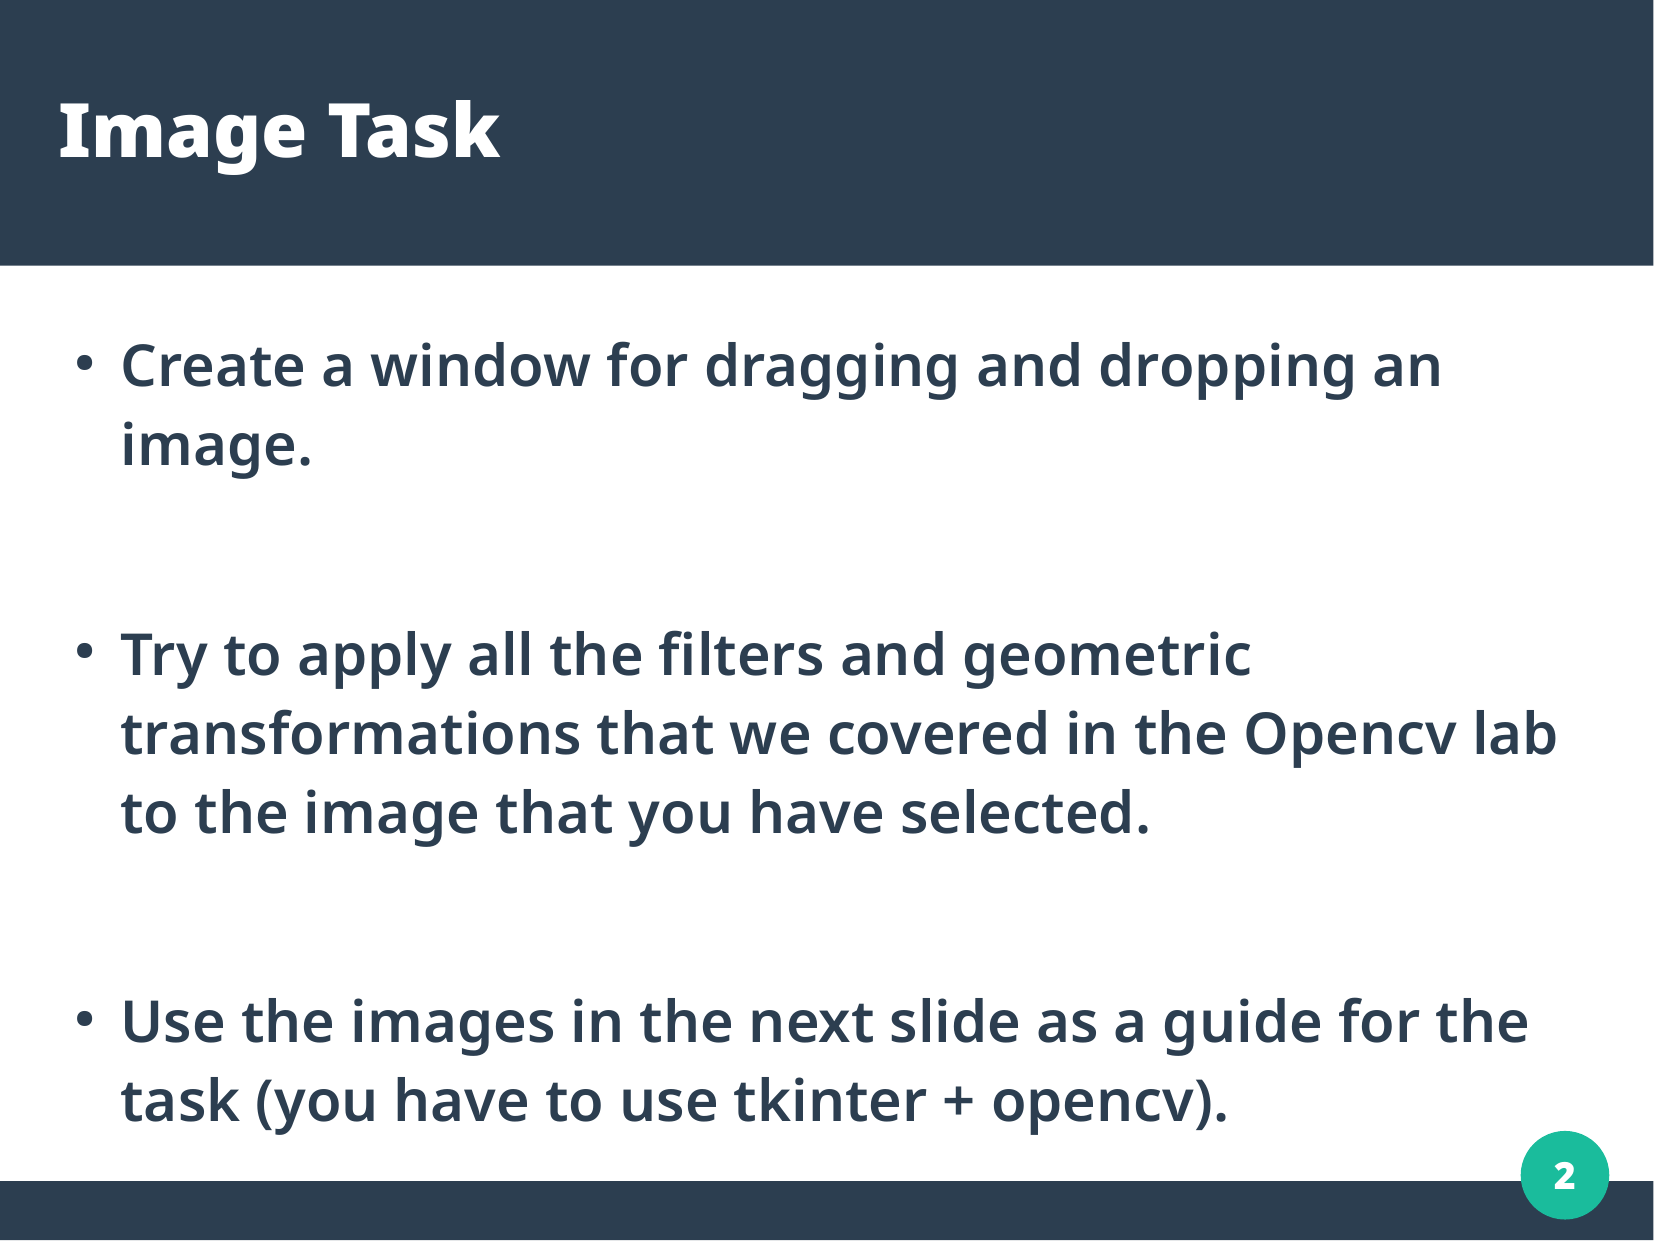

# Image Task
Create a window for dragging and dropping an image.
Try to apply all the filters and geometric transformations that we covered in the Opencv lab to the image that you have selected.
Use the images in the next slide as a guide for the task (you have to use tkinter + opencv).
2